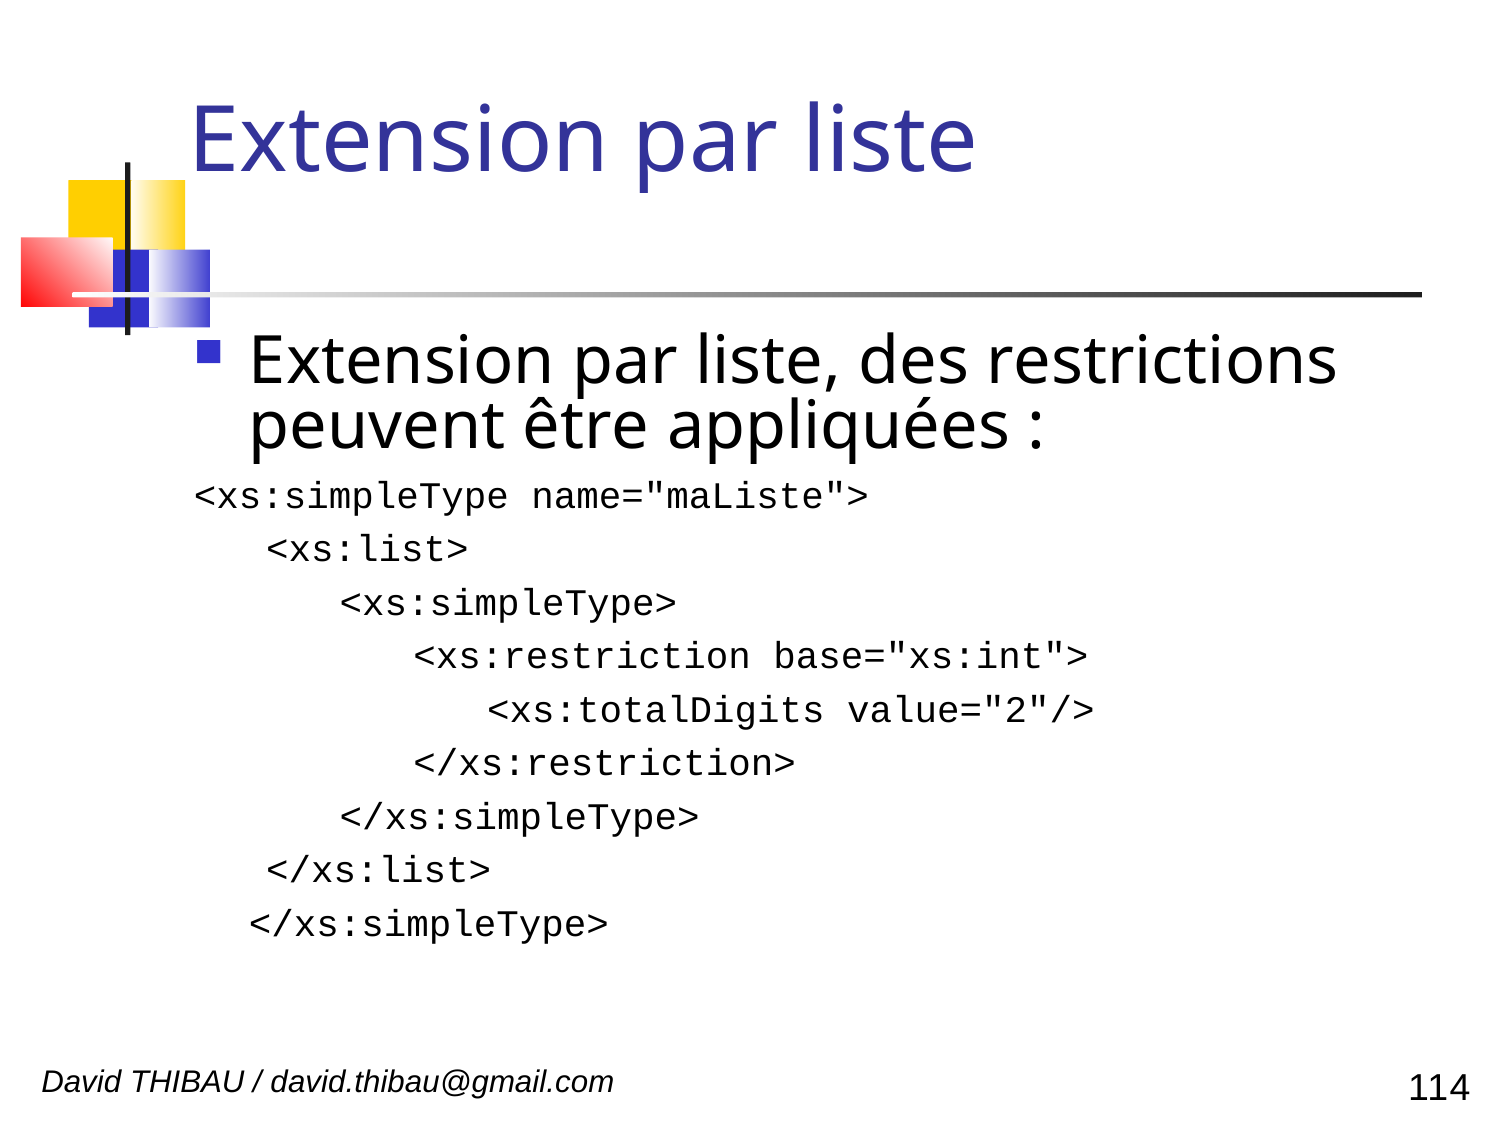

# Extension par liste
Extension par liste, des restrictions peuvent être appliquées :
<xs:simpleType name="maListe">
		<xs:list>
			<xs:simpleType>
				<xs:restriction base="xs:int">
					<xs:totalDigits value="2"/>
				</xs:restriction>
			</xs:simpleType>
		</xs:list>
	</xs:simpleType>